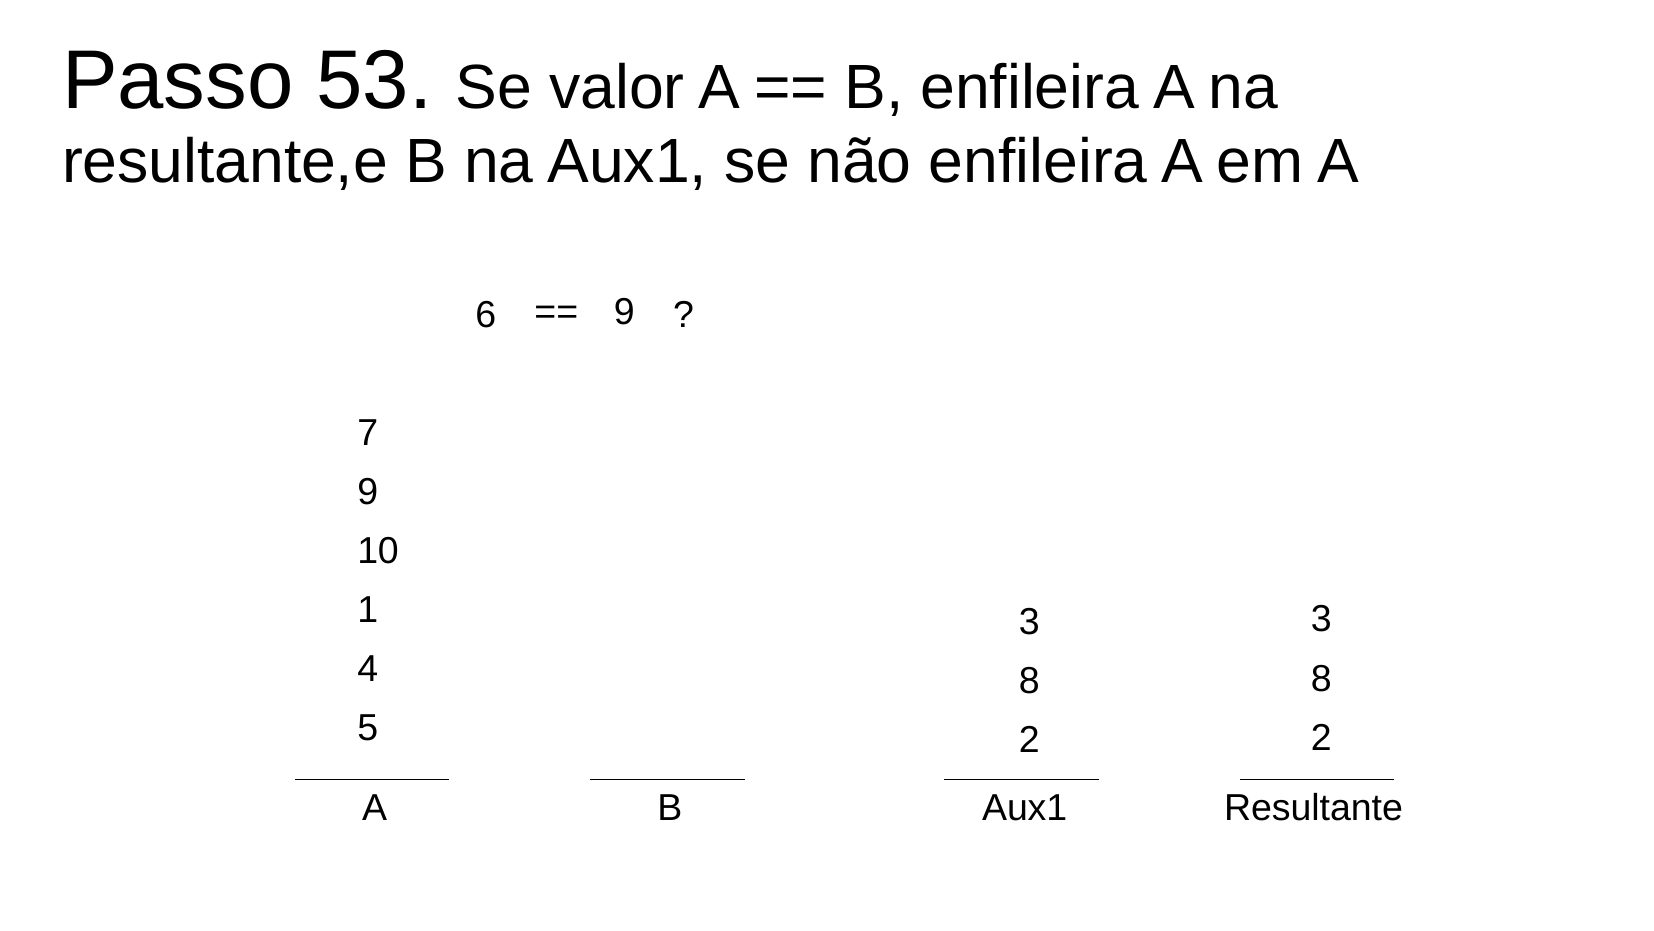

Passo 53. Se valor A == B, enfileira A na resultante,e B na Aux1, se não enfileira A em A
==
9
6
?
7
9
10
1
3
3
4
8
8
5
2
2
A
B
Aux1
Resultante